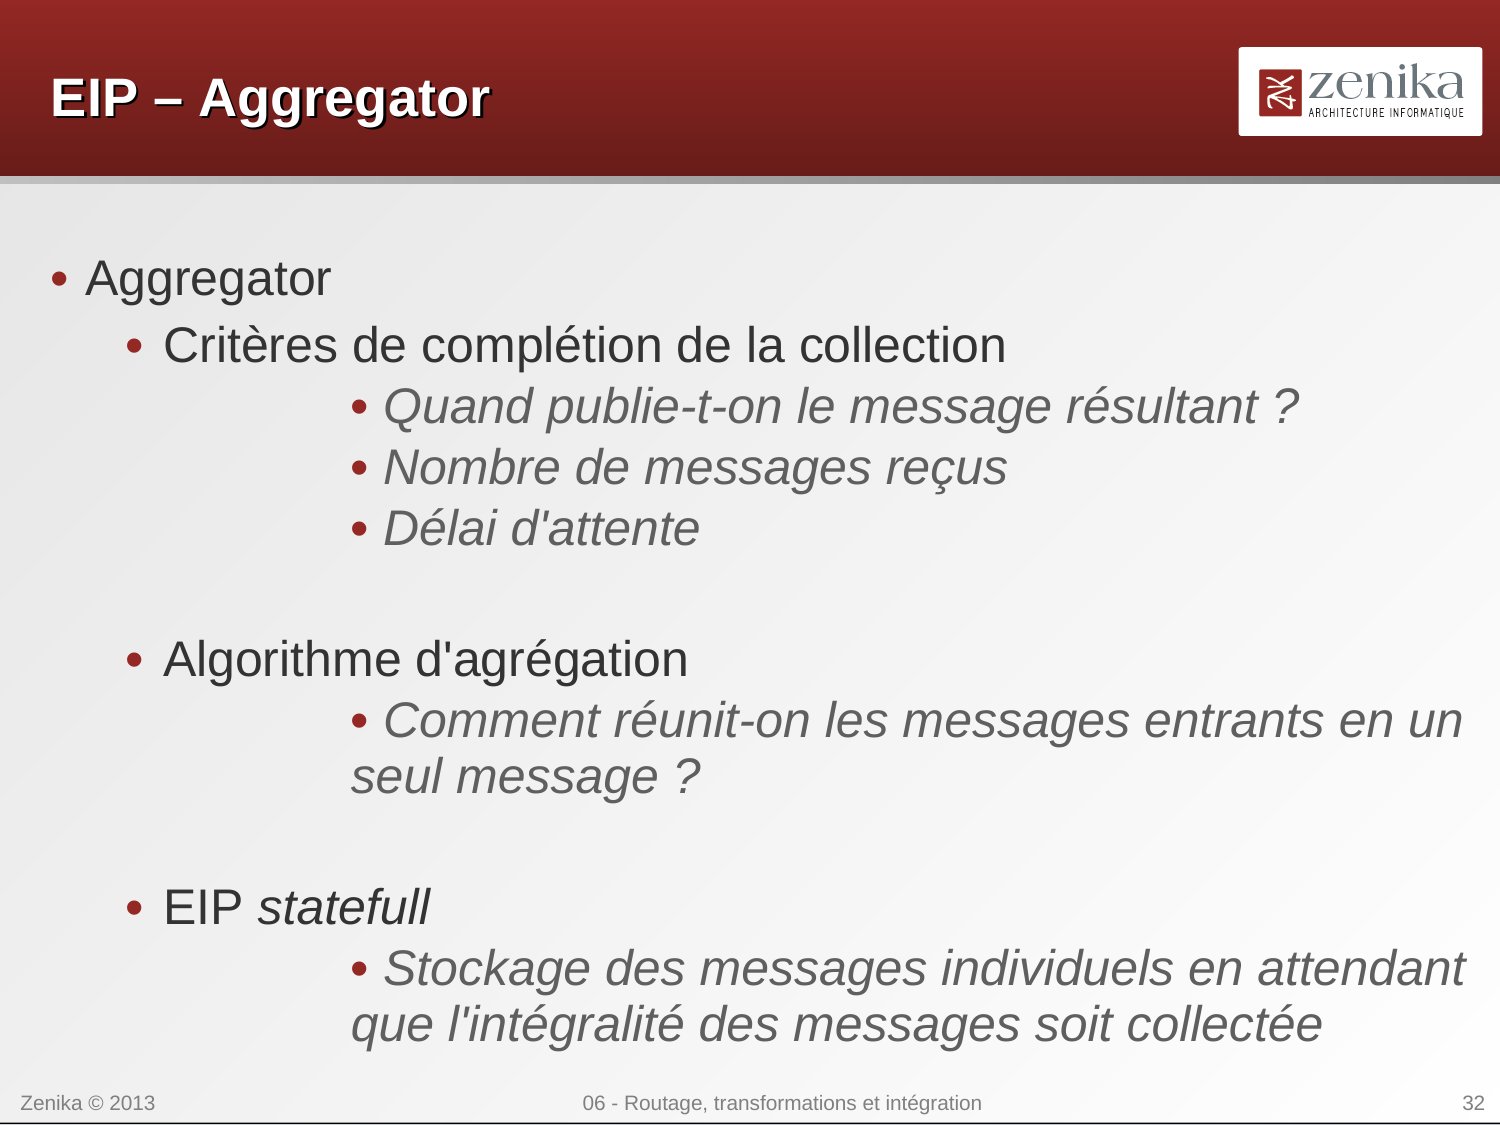

# EIP – Aggregator
Aggregator
Critères de complétion de la collection
 Quand publie-t-on le message résultant ?
 Nombre de messages reçus
 Délai d'attente
Algorithme d'agrégation
 Comment réunit-on les messages entrants en un seul message ?
EIP statefull
 Stockage des messages individuels en attendant que l'intégralité des messages soit collectée